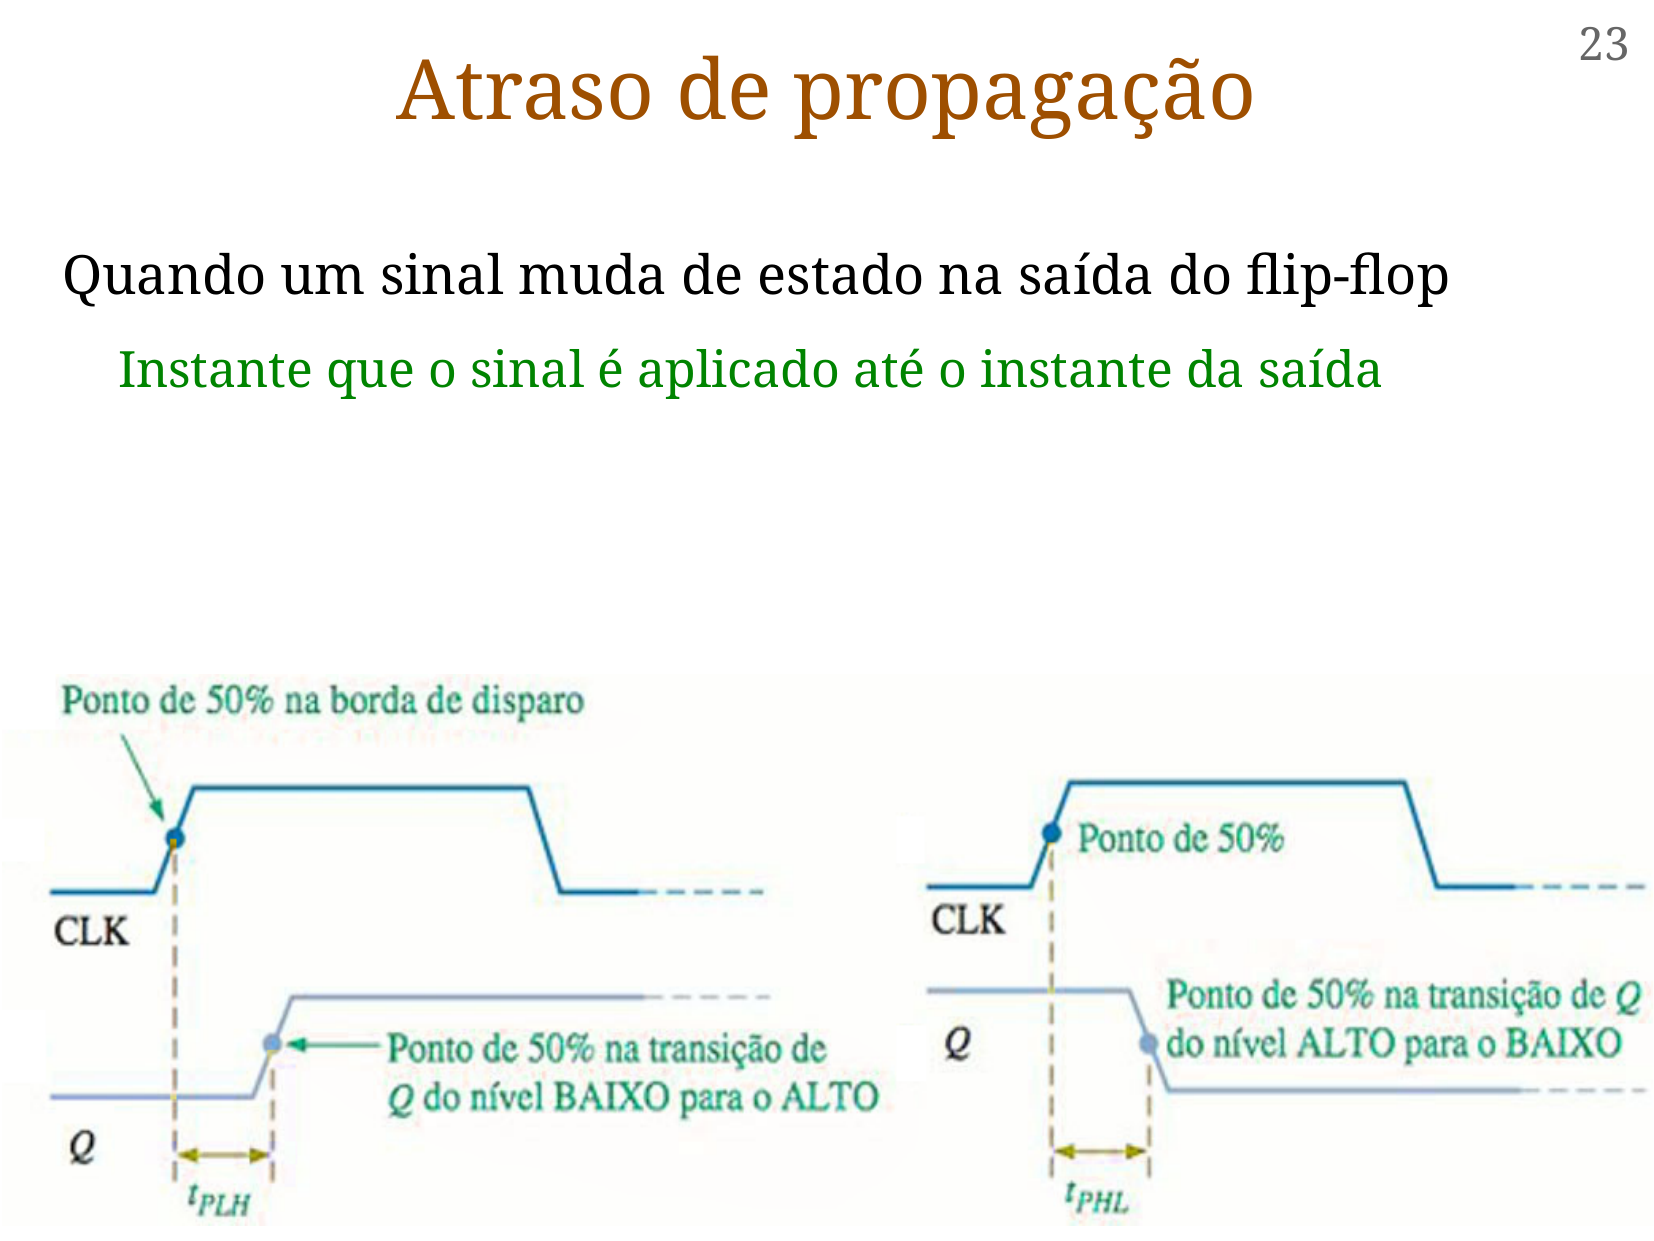

23
# Atraso de propagação
Quando um sinal muda de estado na saída do flip-flop
Instante que o sinal é aplicado até o instante da saída